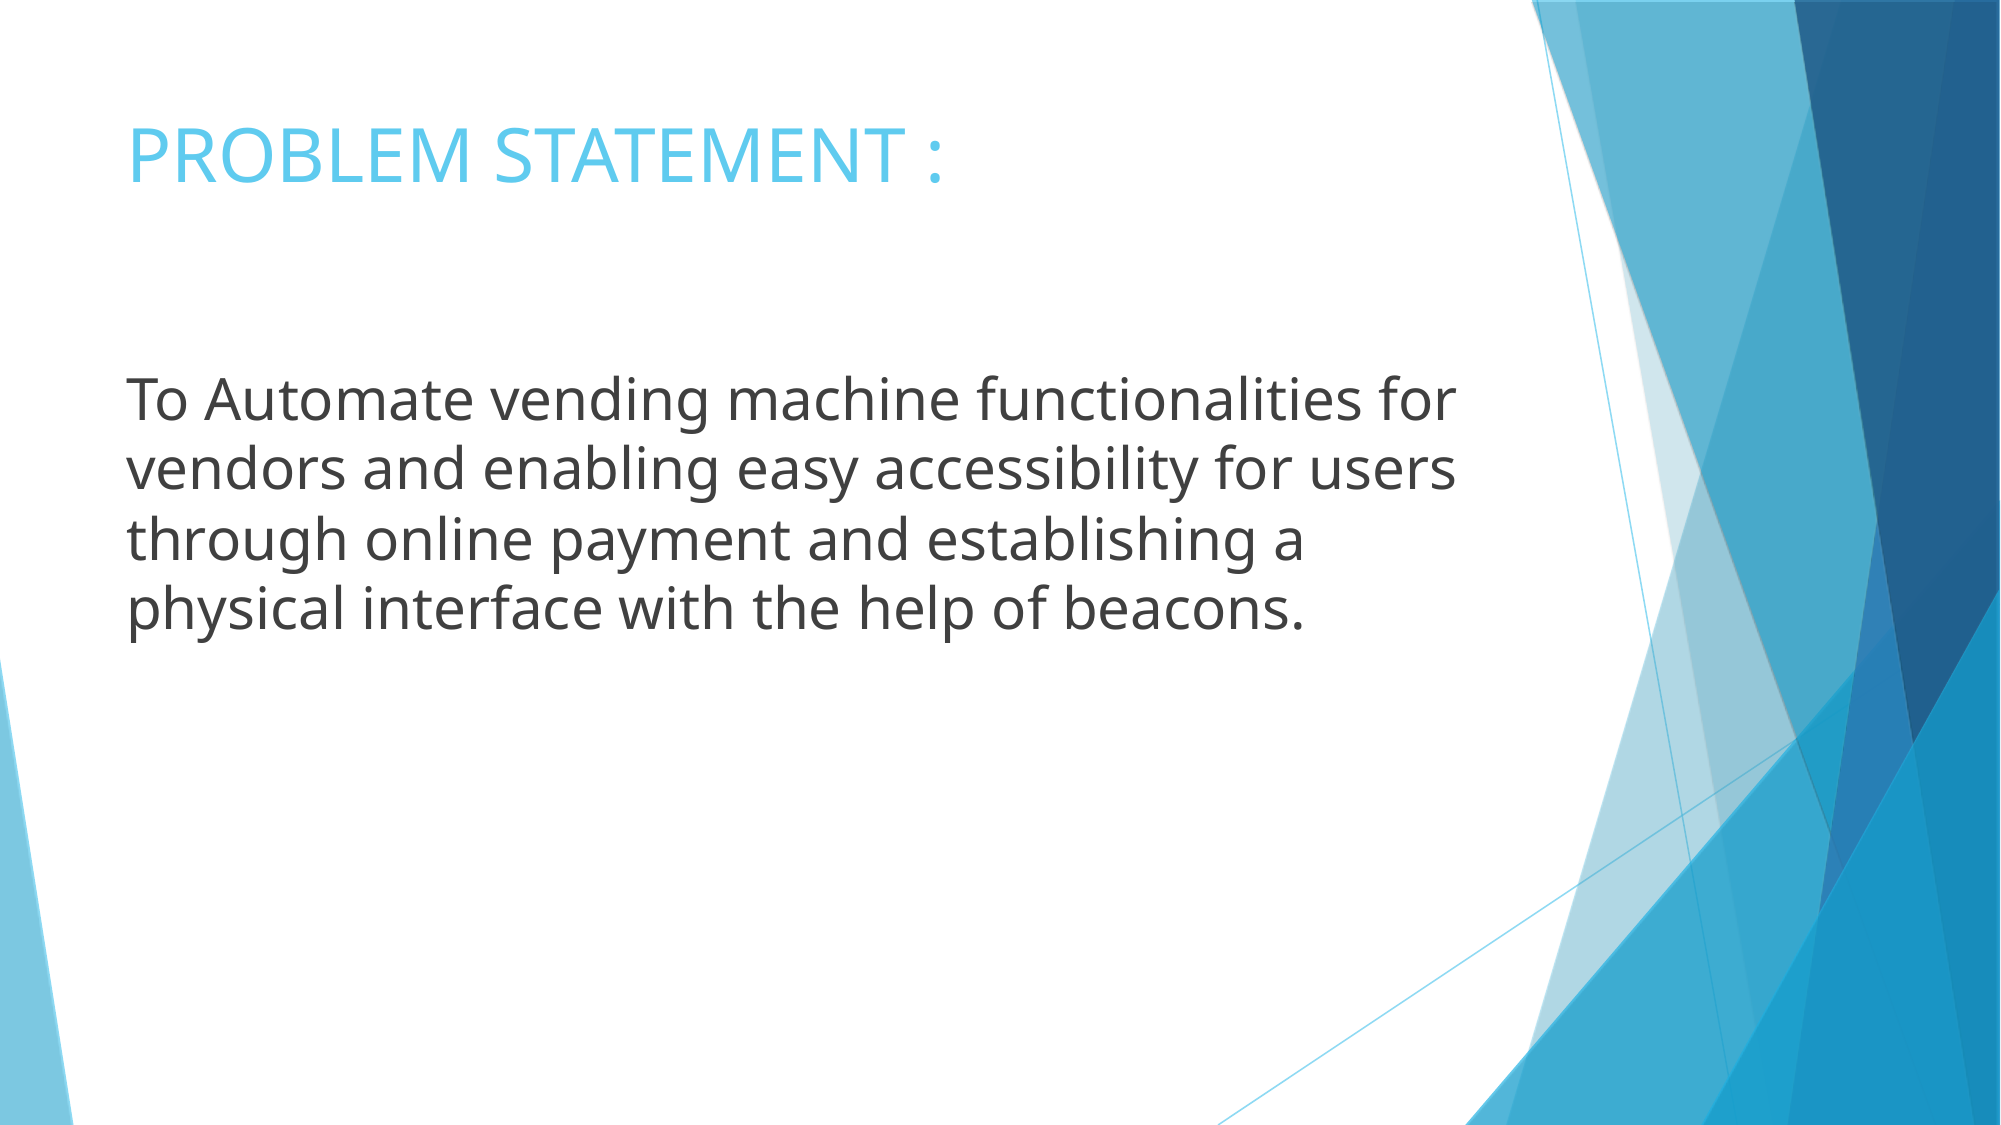

# PROBLEM STATEMENT :
To Automate vending machine functionalities for vendors and enabling easy accessibility for users through online payment and establishing a physical interface with the help of beacons.